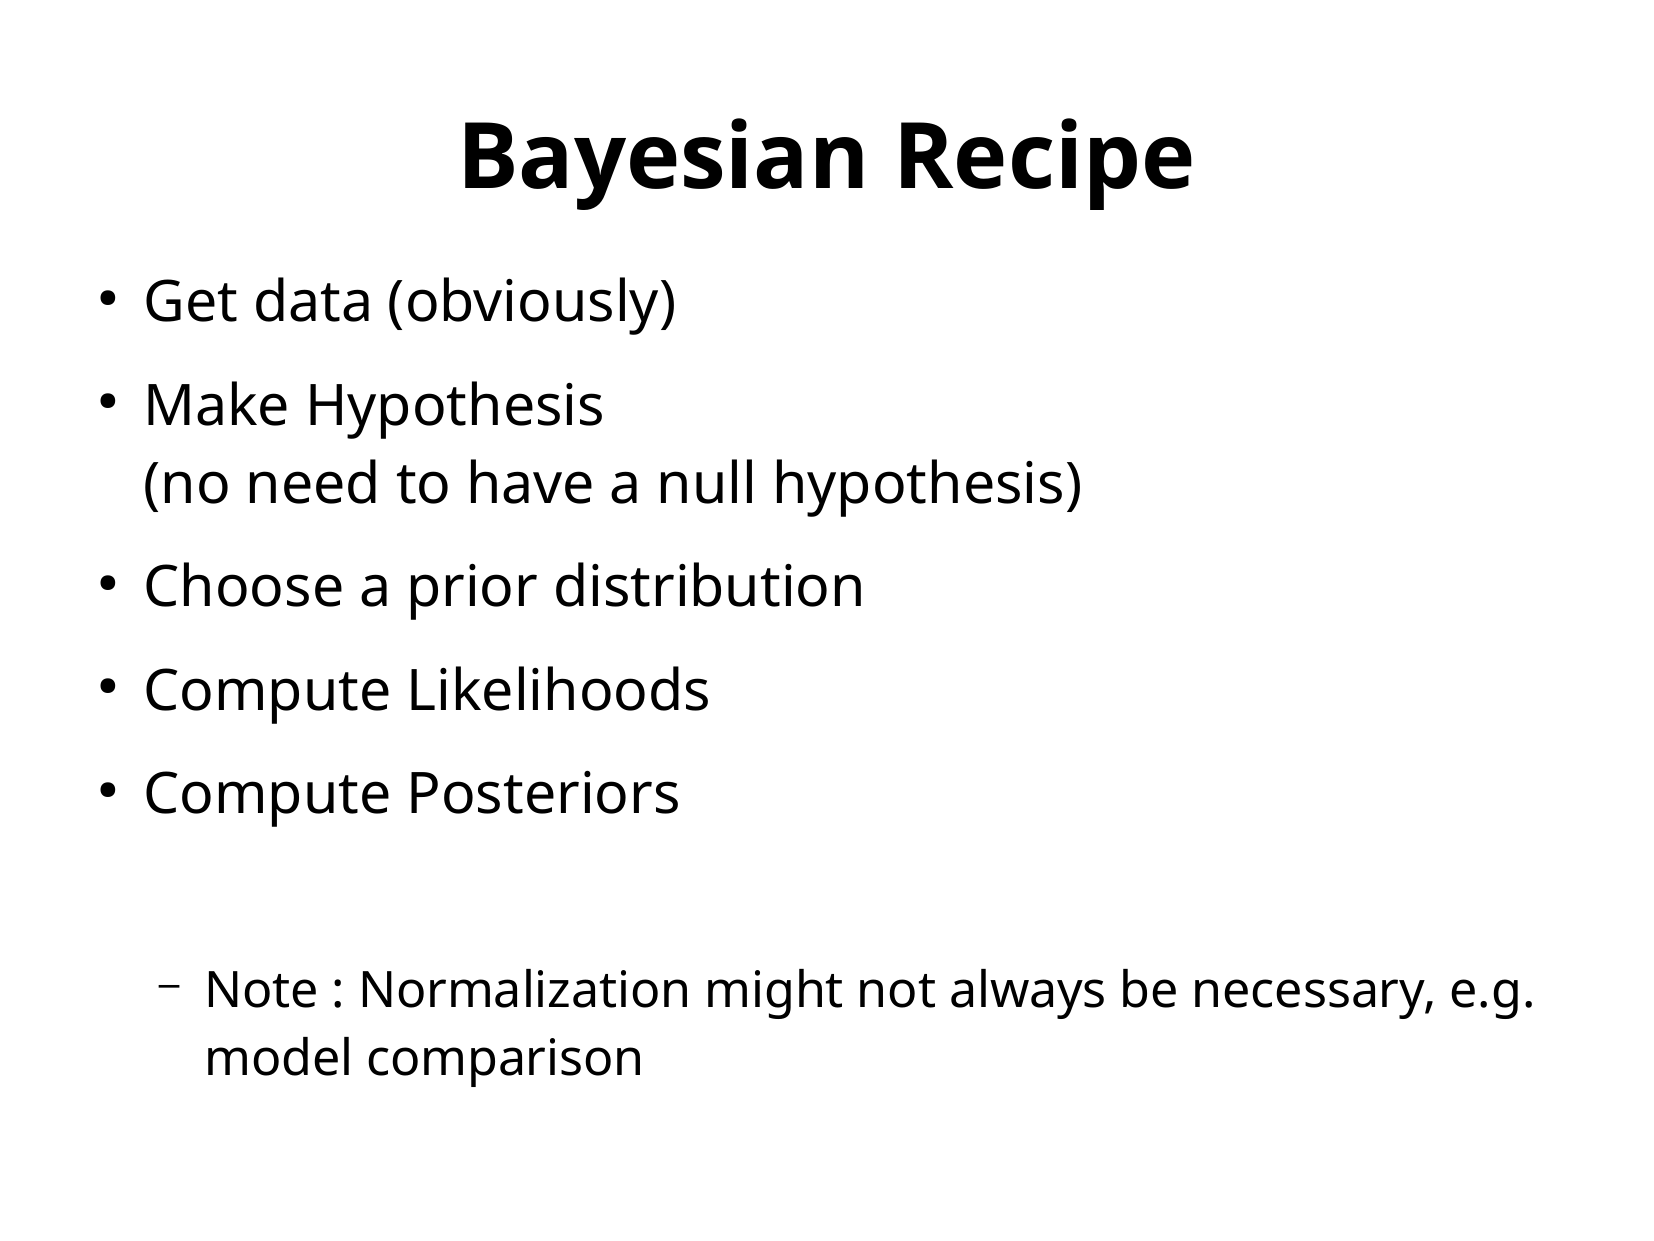

# Bayesian Recipe
Get data (obviously)
Make Hypothesis
(no need to have a null hypothesis)
Choose a prior distribution
Compute Likelihoods
Compute Posteriors
Note : Normalization might not always be necessary, e.g. model comparison